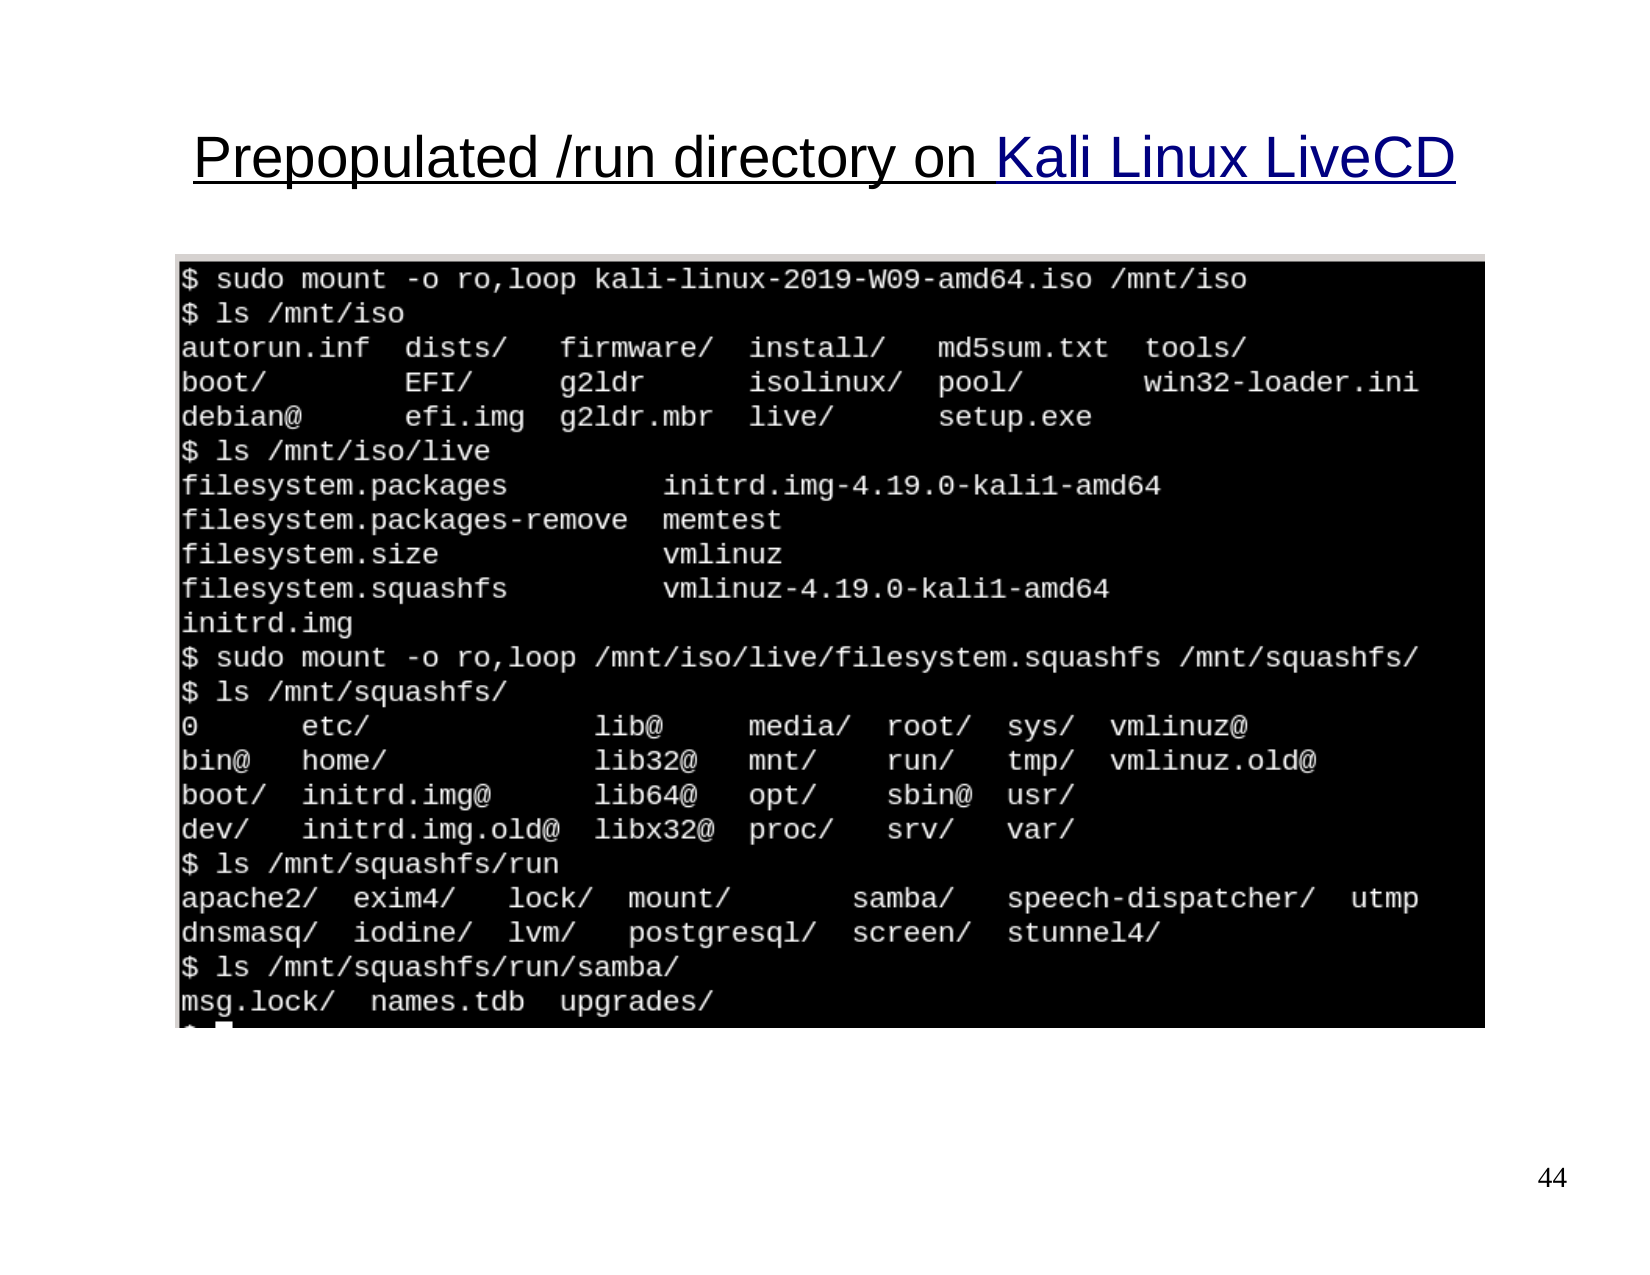

# Prepopulated /run directory on Kali Linux LiveCD
44